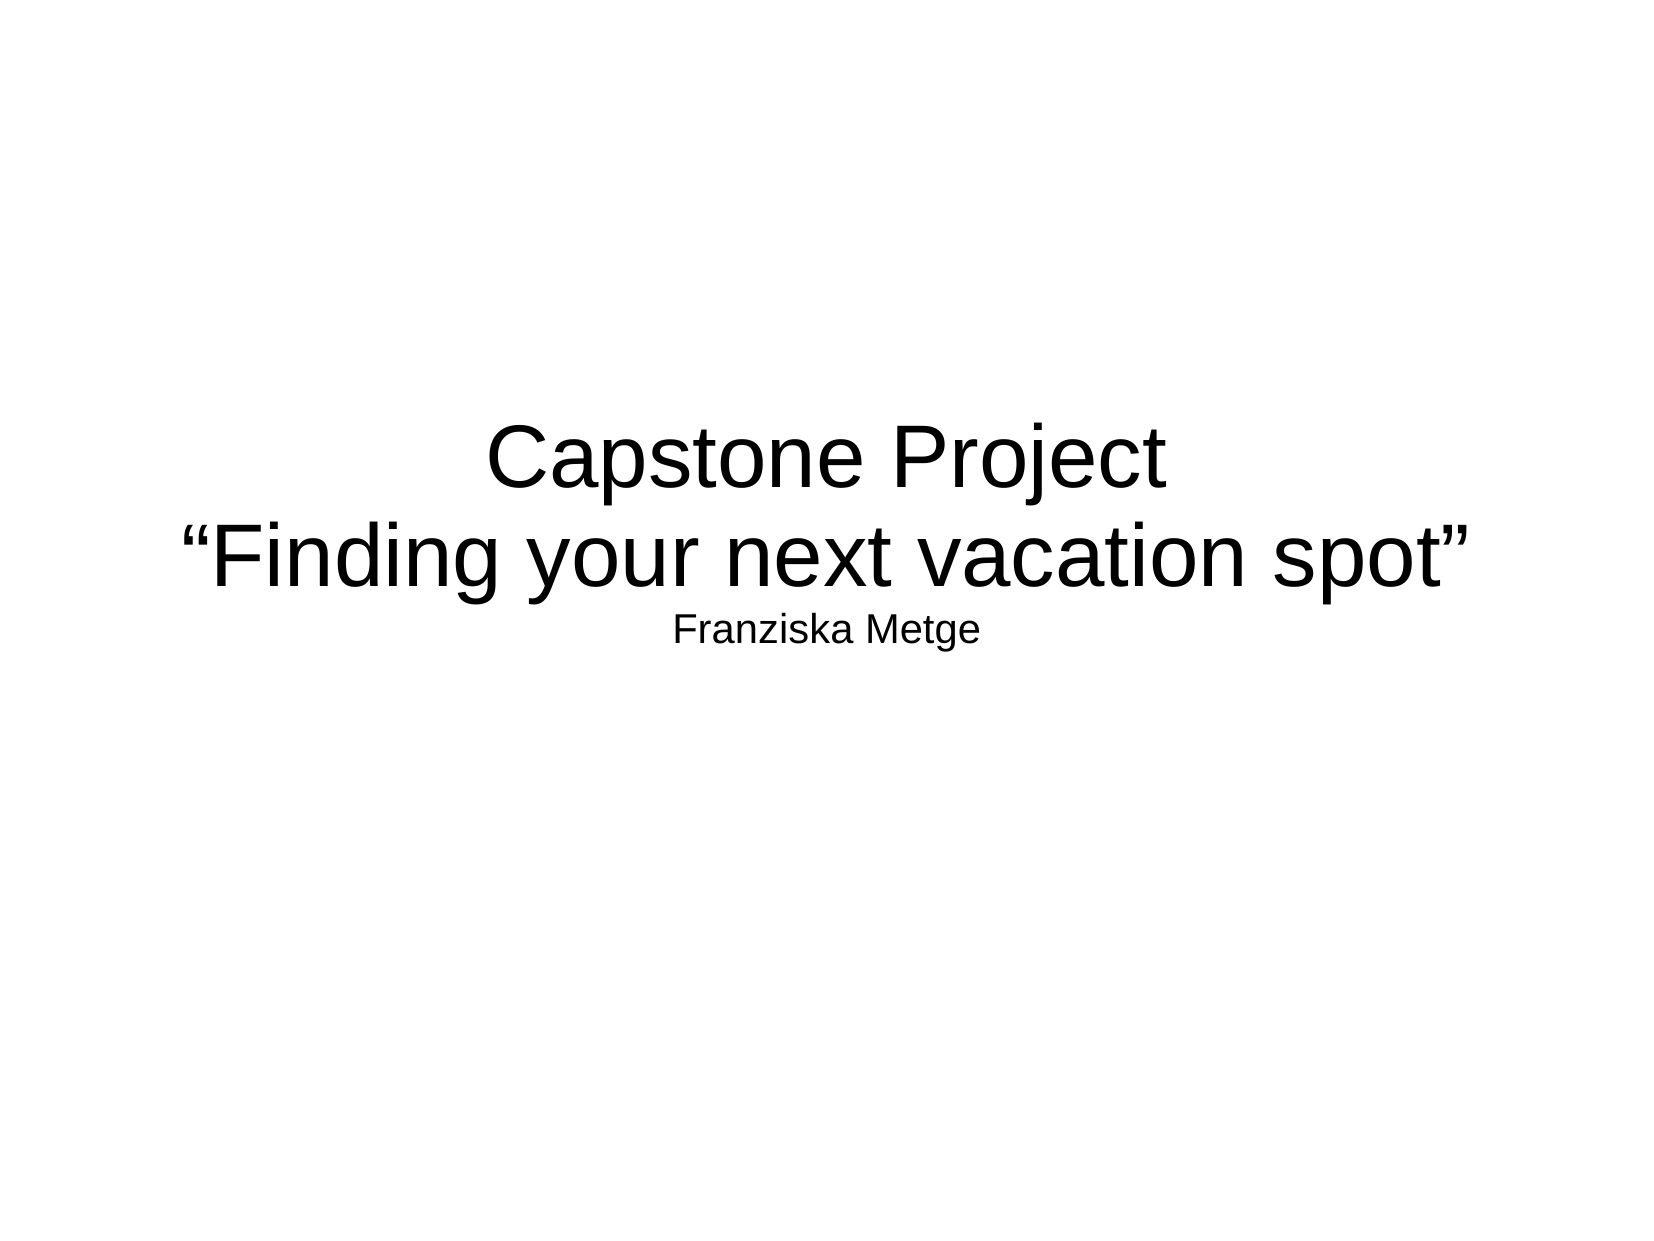

# Capstone Project
“Finding your next vacation spot”
Franziska Metge